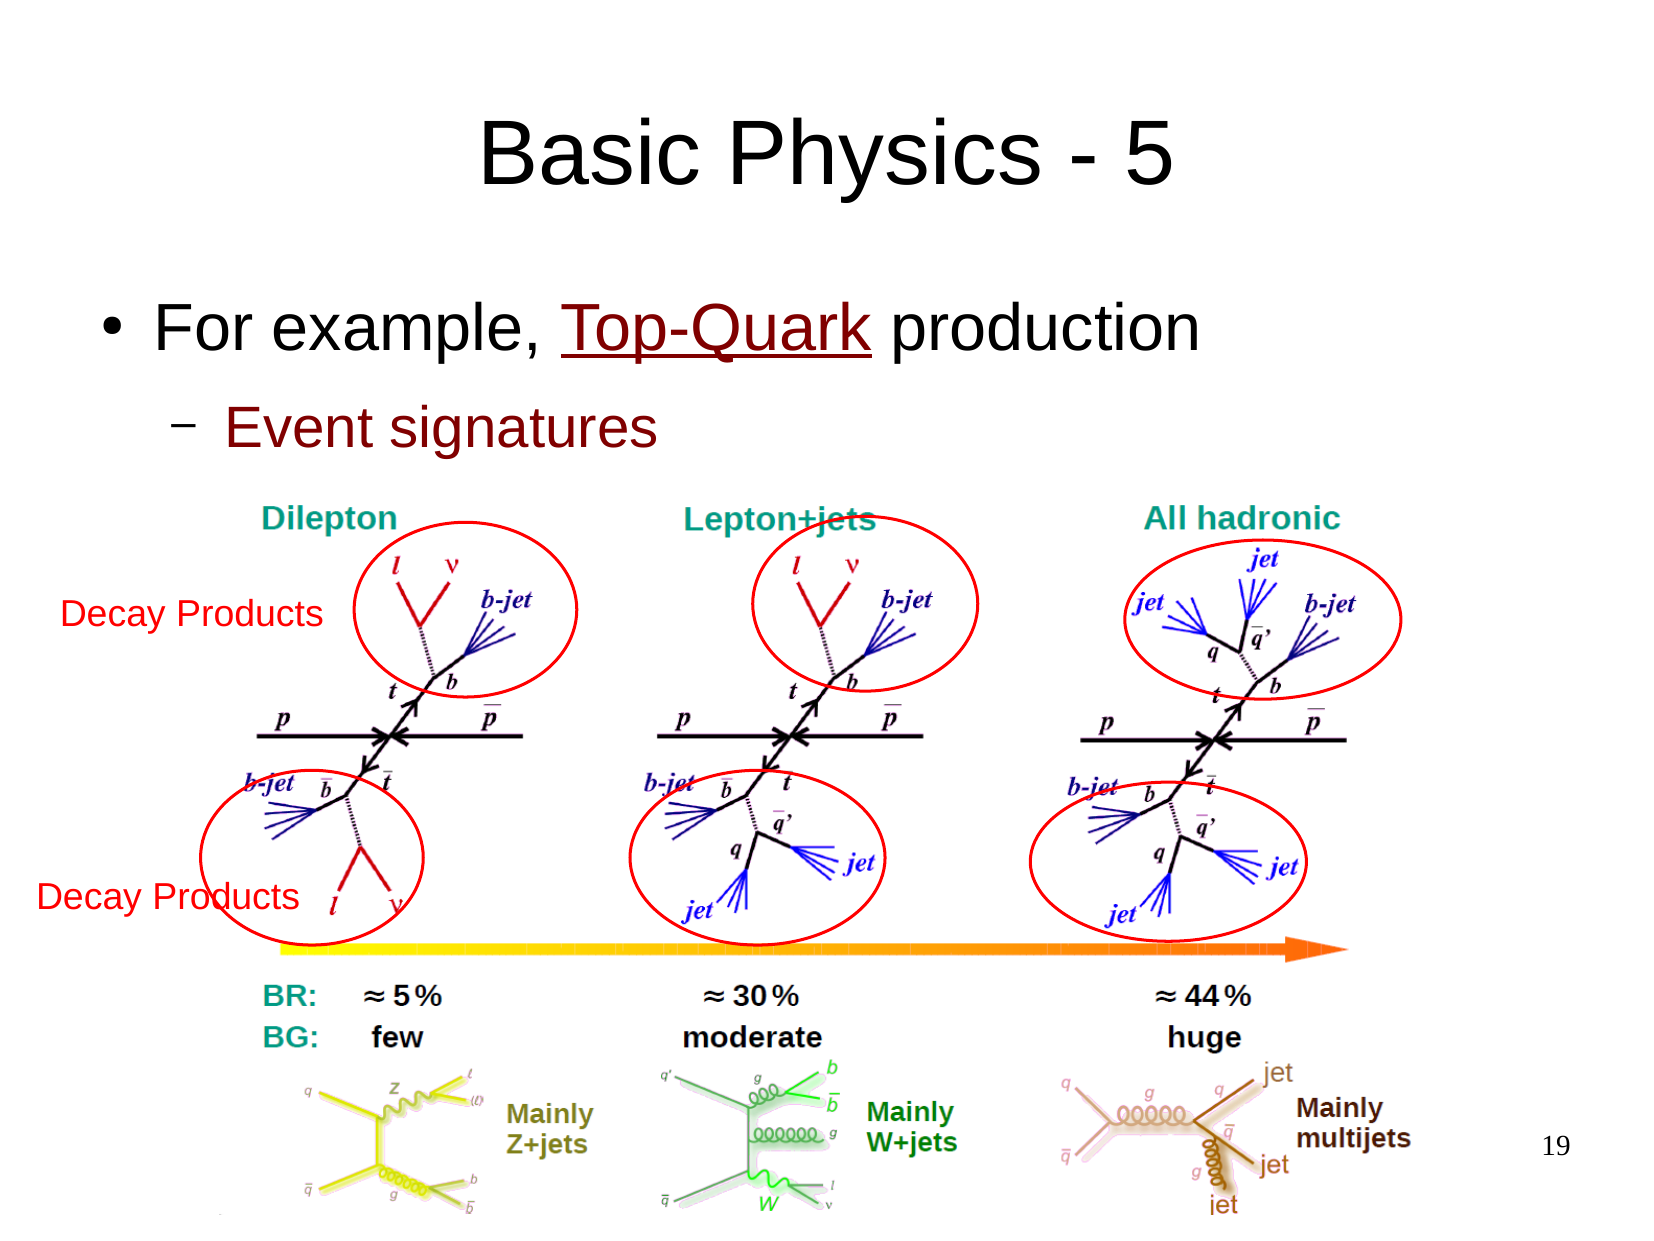

# Basic Physics - 5
For example, Top-Quark production
Event signatures
Decay Products
Decay Products
Practical Parallel Computing - Sose18
19